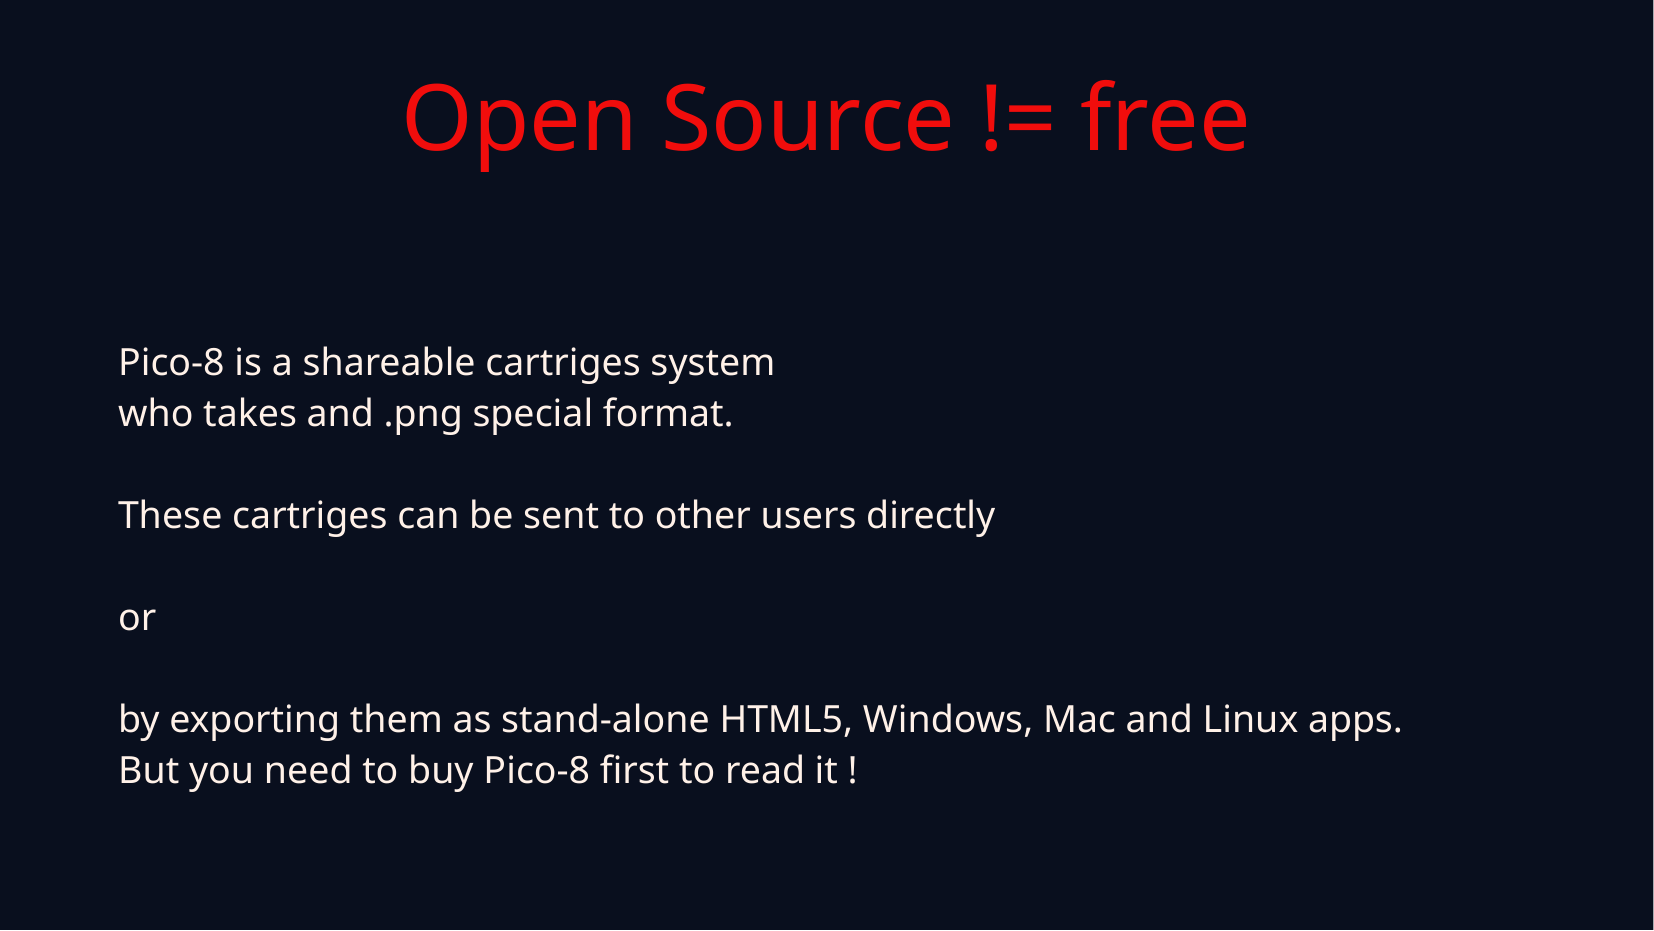

# Open Source != free
Pico-8 is a shareable cartriges system
who takes and .png special format.
These cartriges can be sent to other users directly
or
by exporting them as stand-alone HTML5, Windows, Mac and Linux apps.
But you need to buy Pico-8 first to read it !